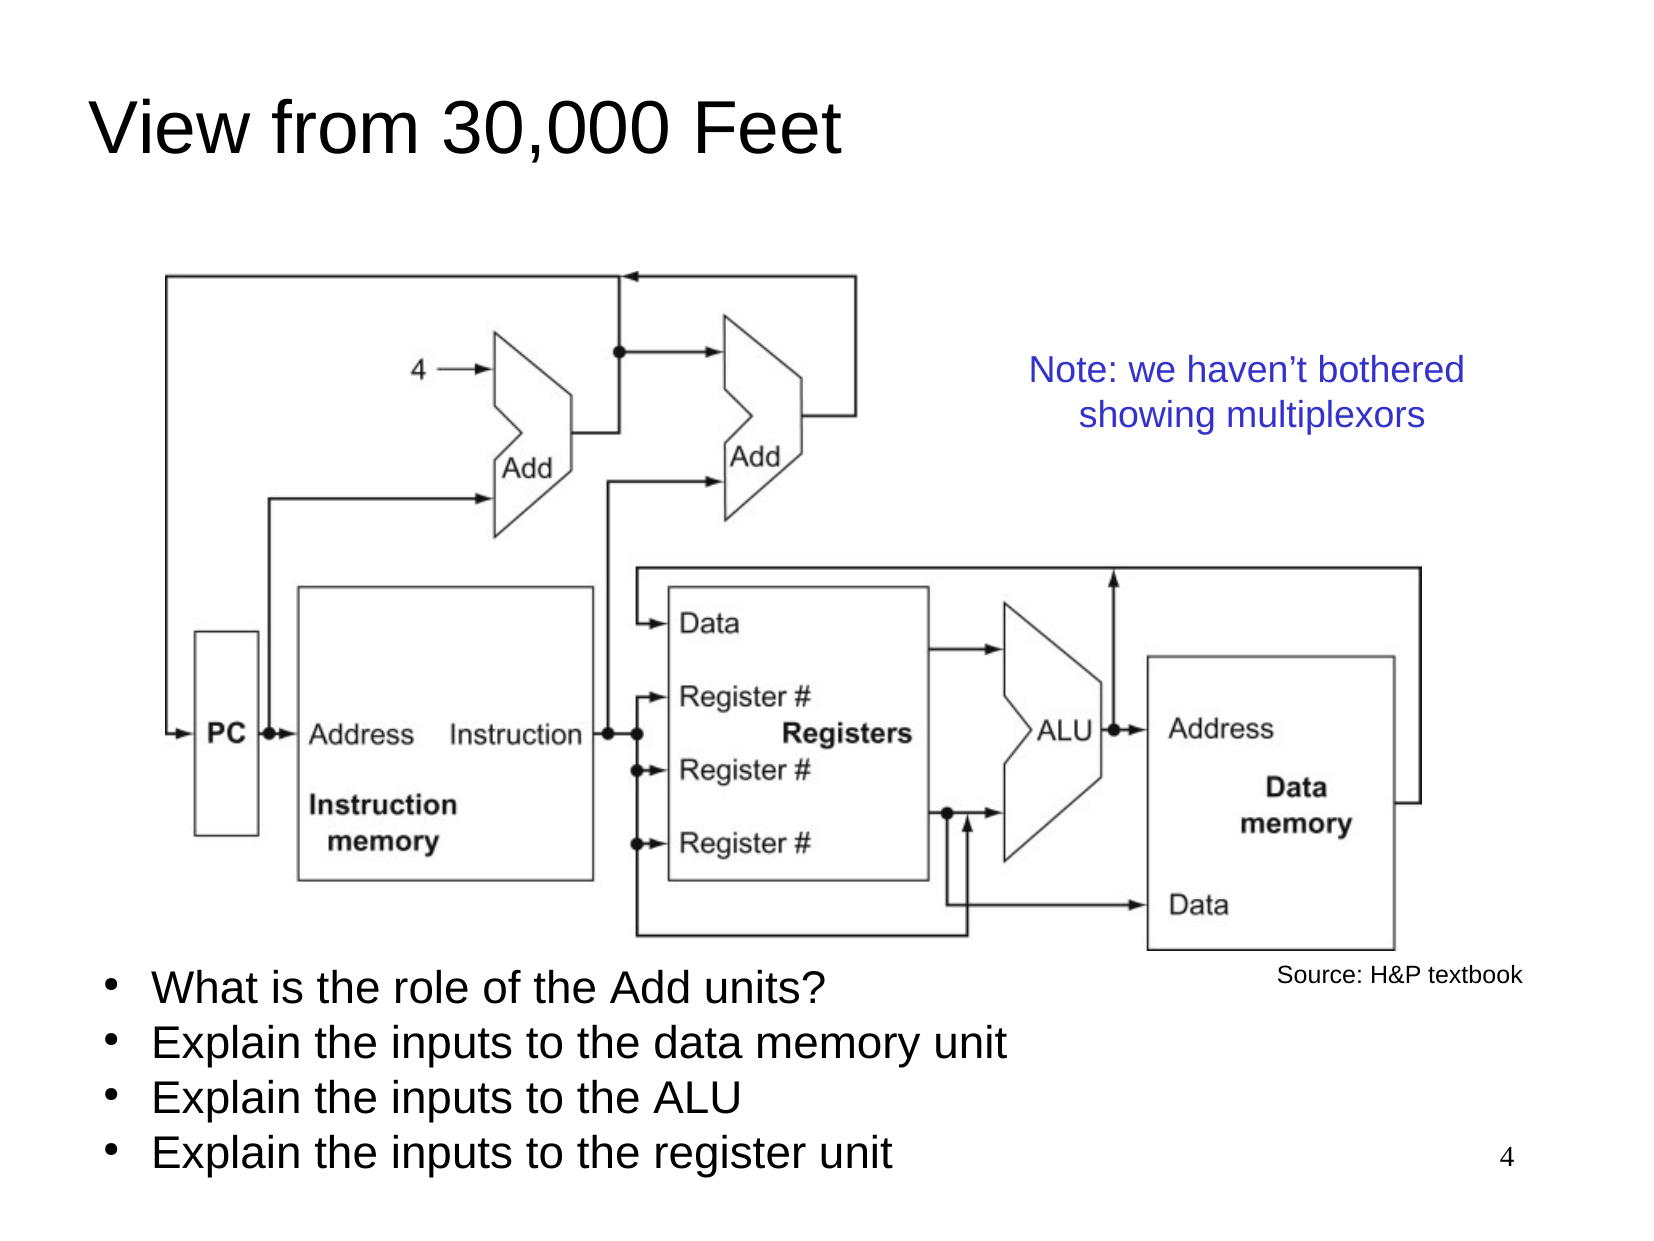

View from 30,000 Feet
Note: we haven’t bothered
 showing multiplexors
 What is the role of the Add units?
 Explain the inputs to the data memory unit
 Explain the inputs to the ALU
 Explain the inputs to the register unit
Source: H&P textbook